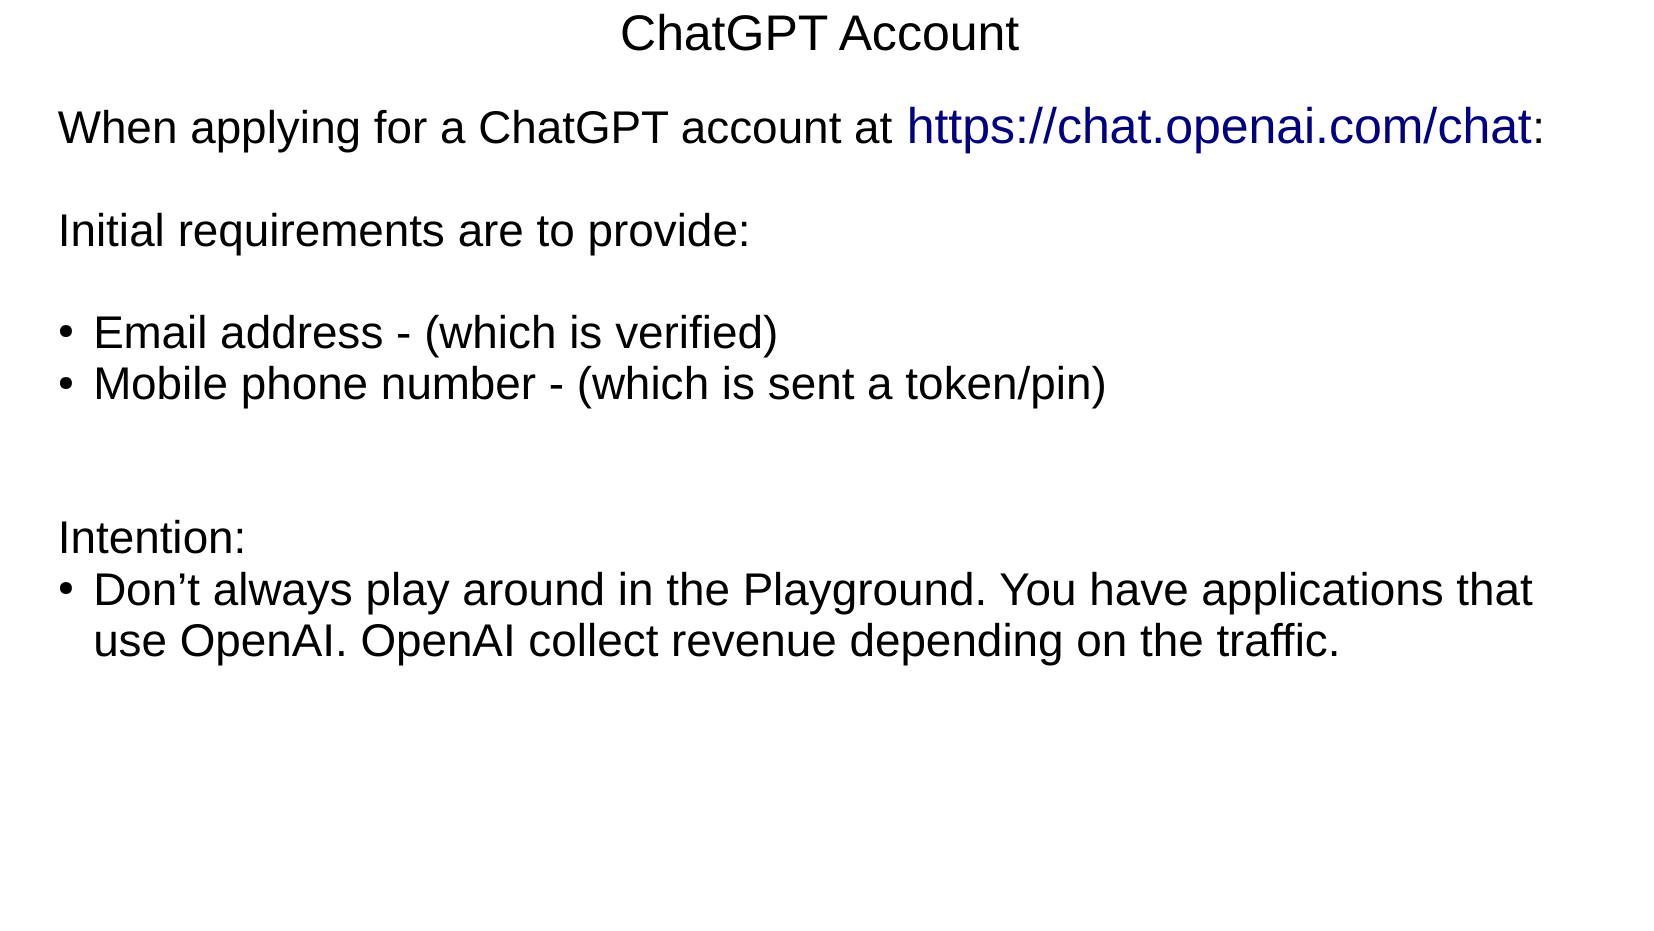

# ChatGPT Account
When applying for a ChatGPT account at https://chat.openai.com/chat:
Initial requirements are to provide:
Email address - (which is verified)
Mobile phone number - (which is sent a token/pin)
Intention:
Don’t always play around in the Playground. You have applications that use OpenAI. OpenAI collect revenue depending on the traffic.